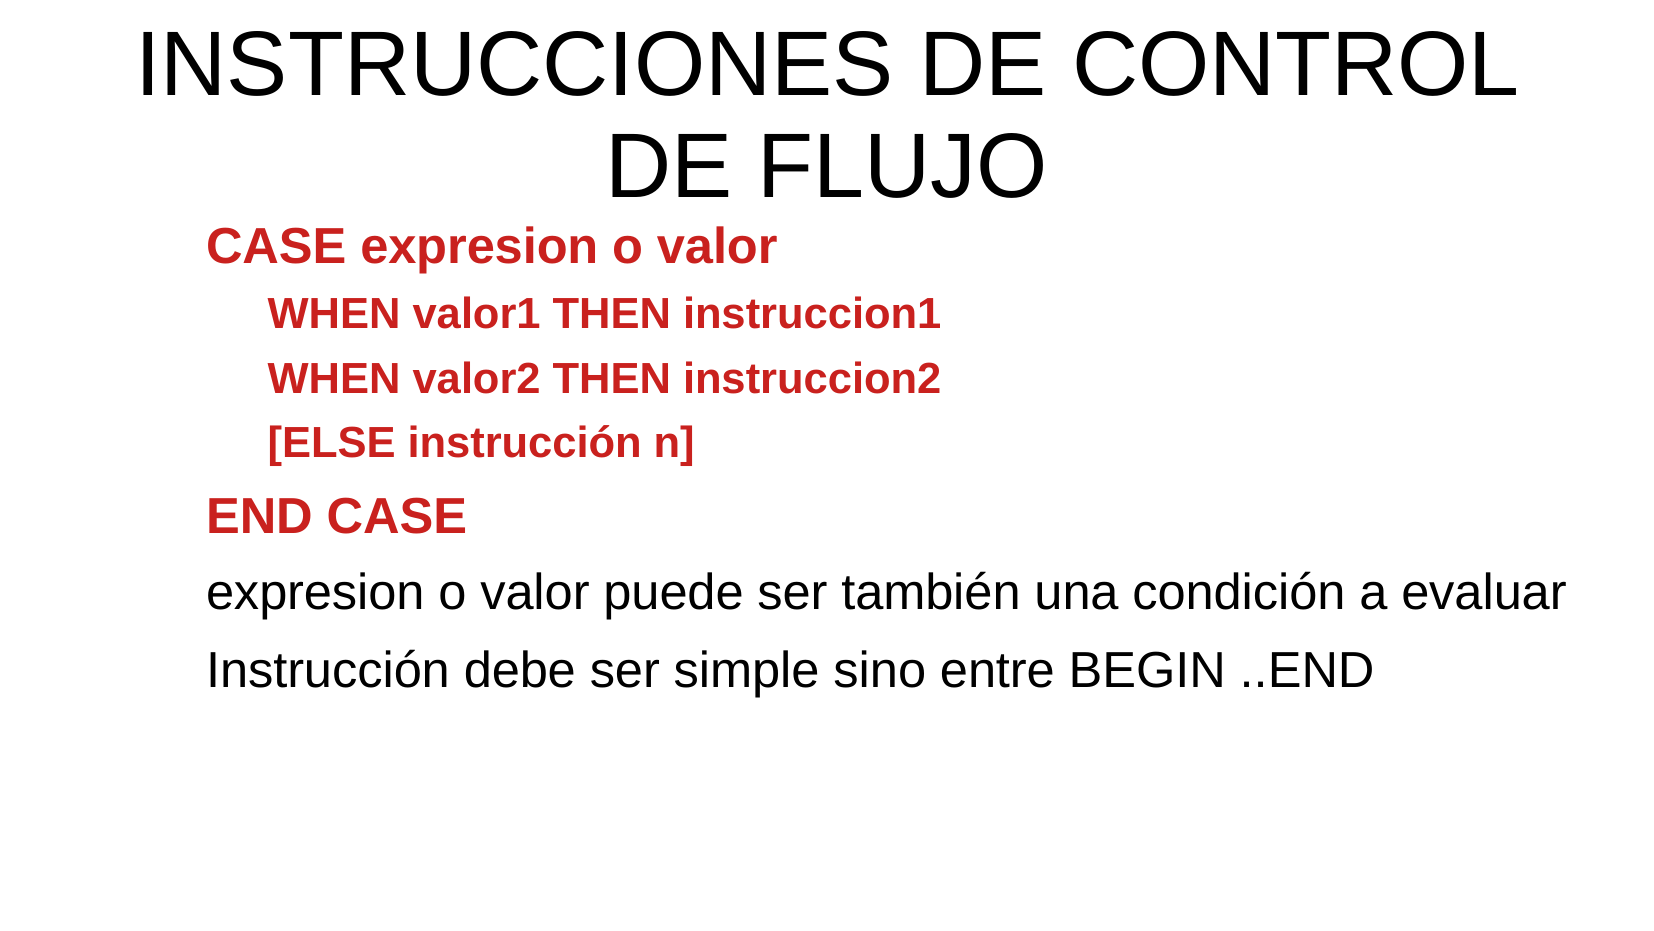

# INSTRUCCIONES DE CONTROL DE FLUJO
CASE expresion o valor
WHEN valor1 THEN instruccion1
WHEN valor2 THEN instruccion2
[ELSE instrucción n]
END CASE
expresion o valor puede ser también una condición a evaluar
Instrucción debe ser simple sino entre BEGIN ..END